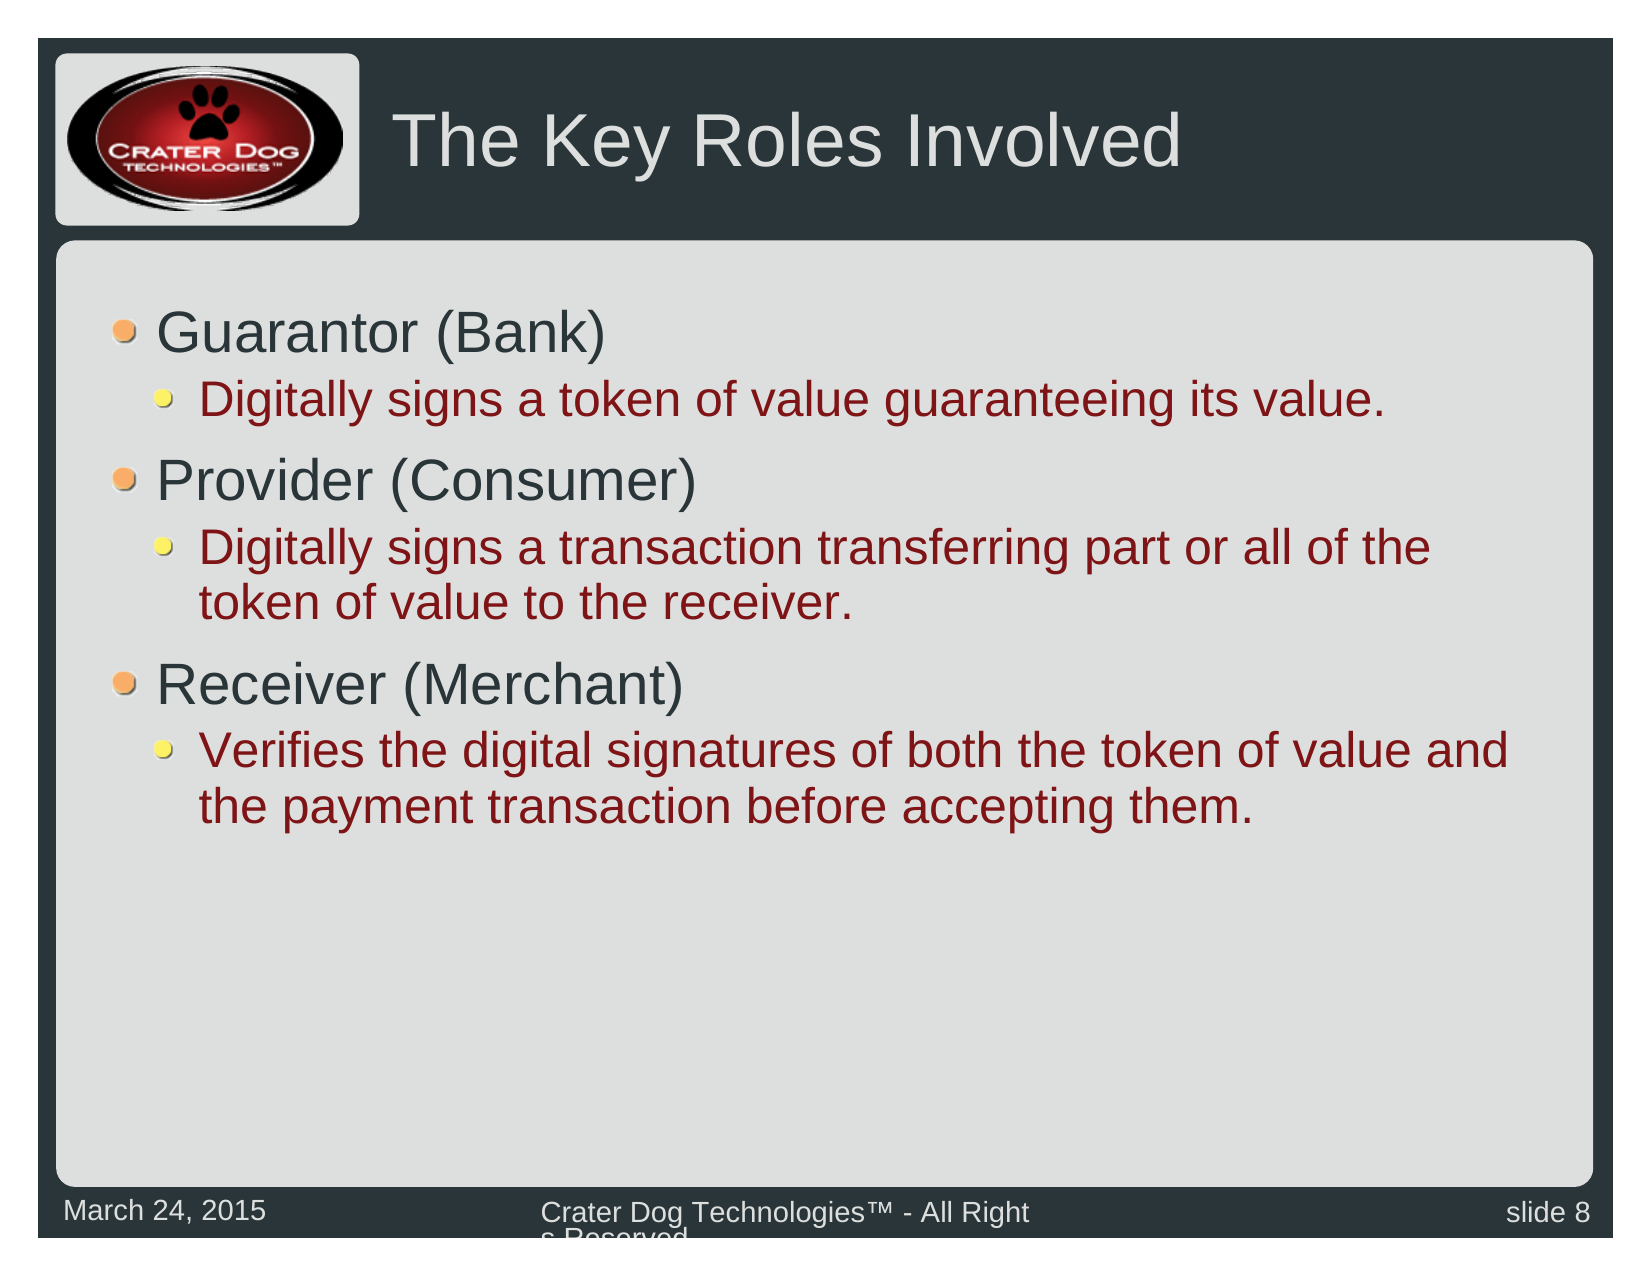

# The Key Roles Involved
Guarantor (Bank)
Digitally signs a token of value guaranteeing its value.
Provider (Consumer)
Digitally signs a transaction transferring part or all of the token of value to the receiver.
Receiver (Merchant)
Verifies the digital signatures of both the token of value and the payment transaction before accepting them.
Crater Dog Technologies™ - All Rights Reserved
8